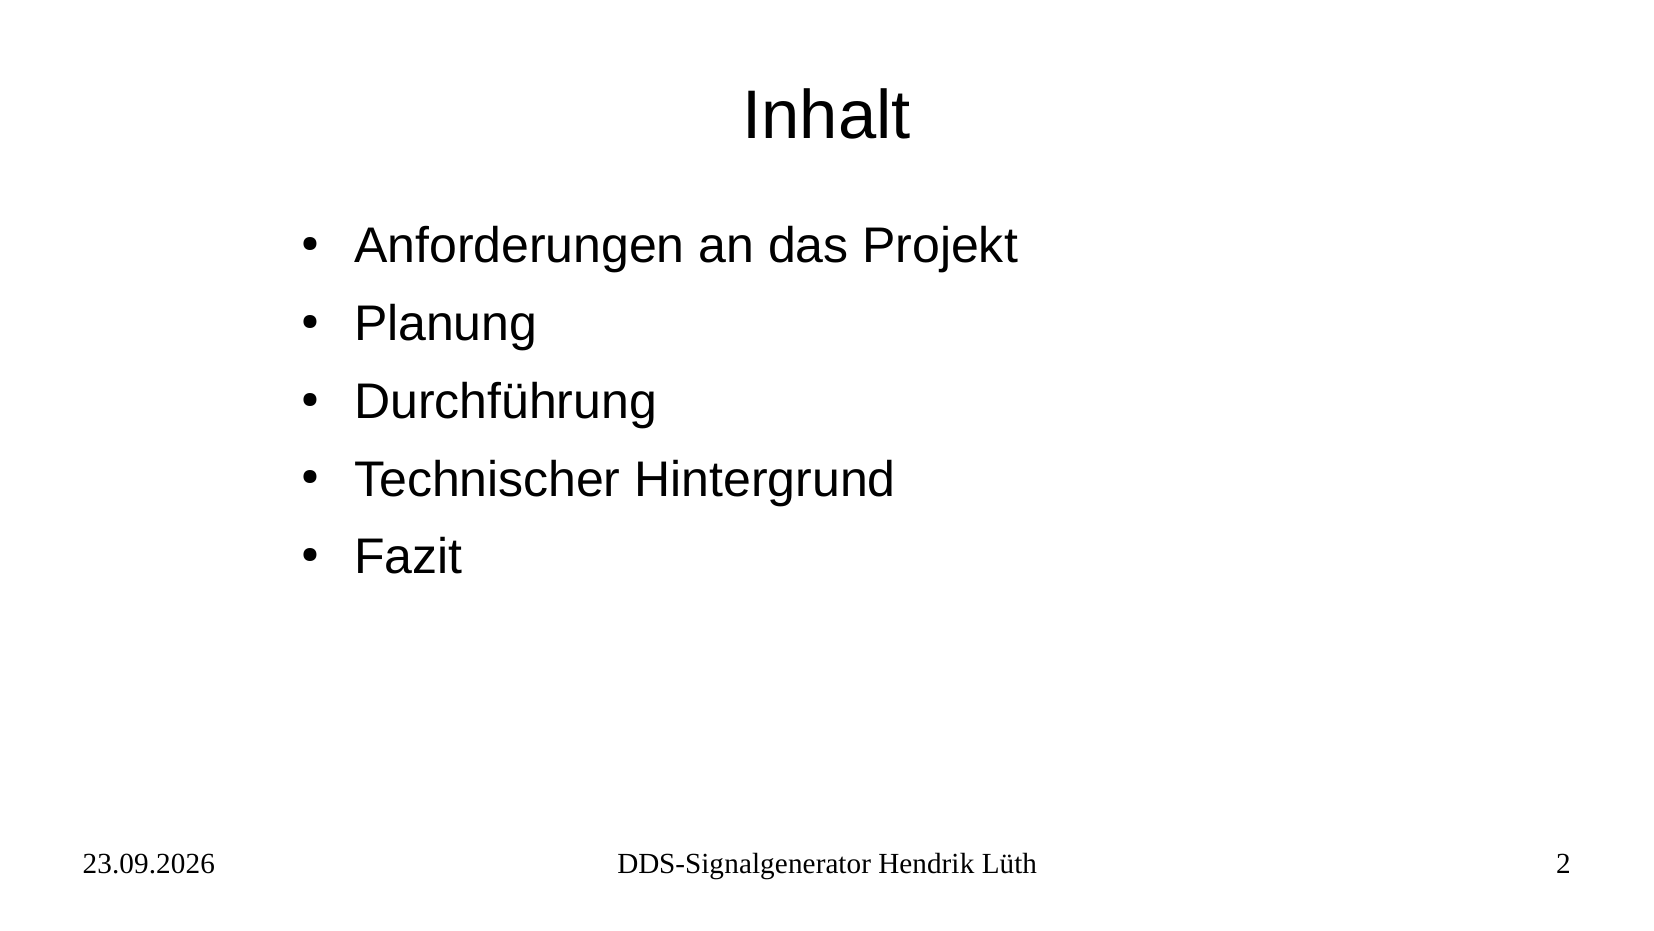

# Inhalt
Anforderungen an das Projekt
Planung
Durchführung
Technischer Hintergrund
Fazit
DDS-Signalgenerator Hendrik Lüth
2